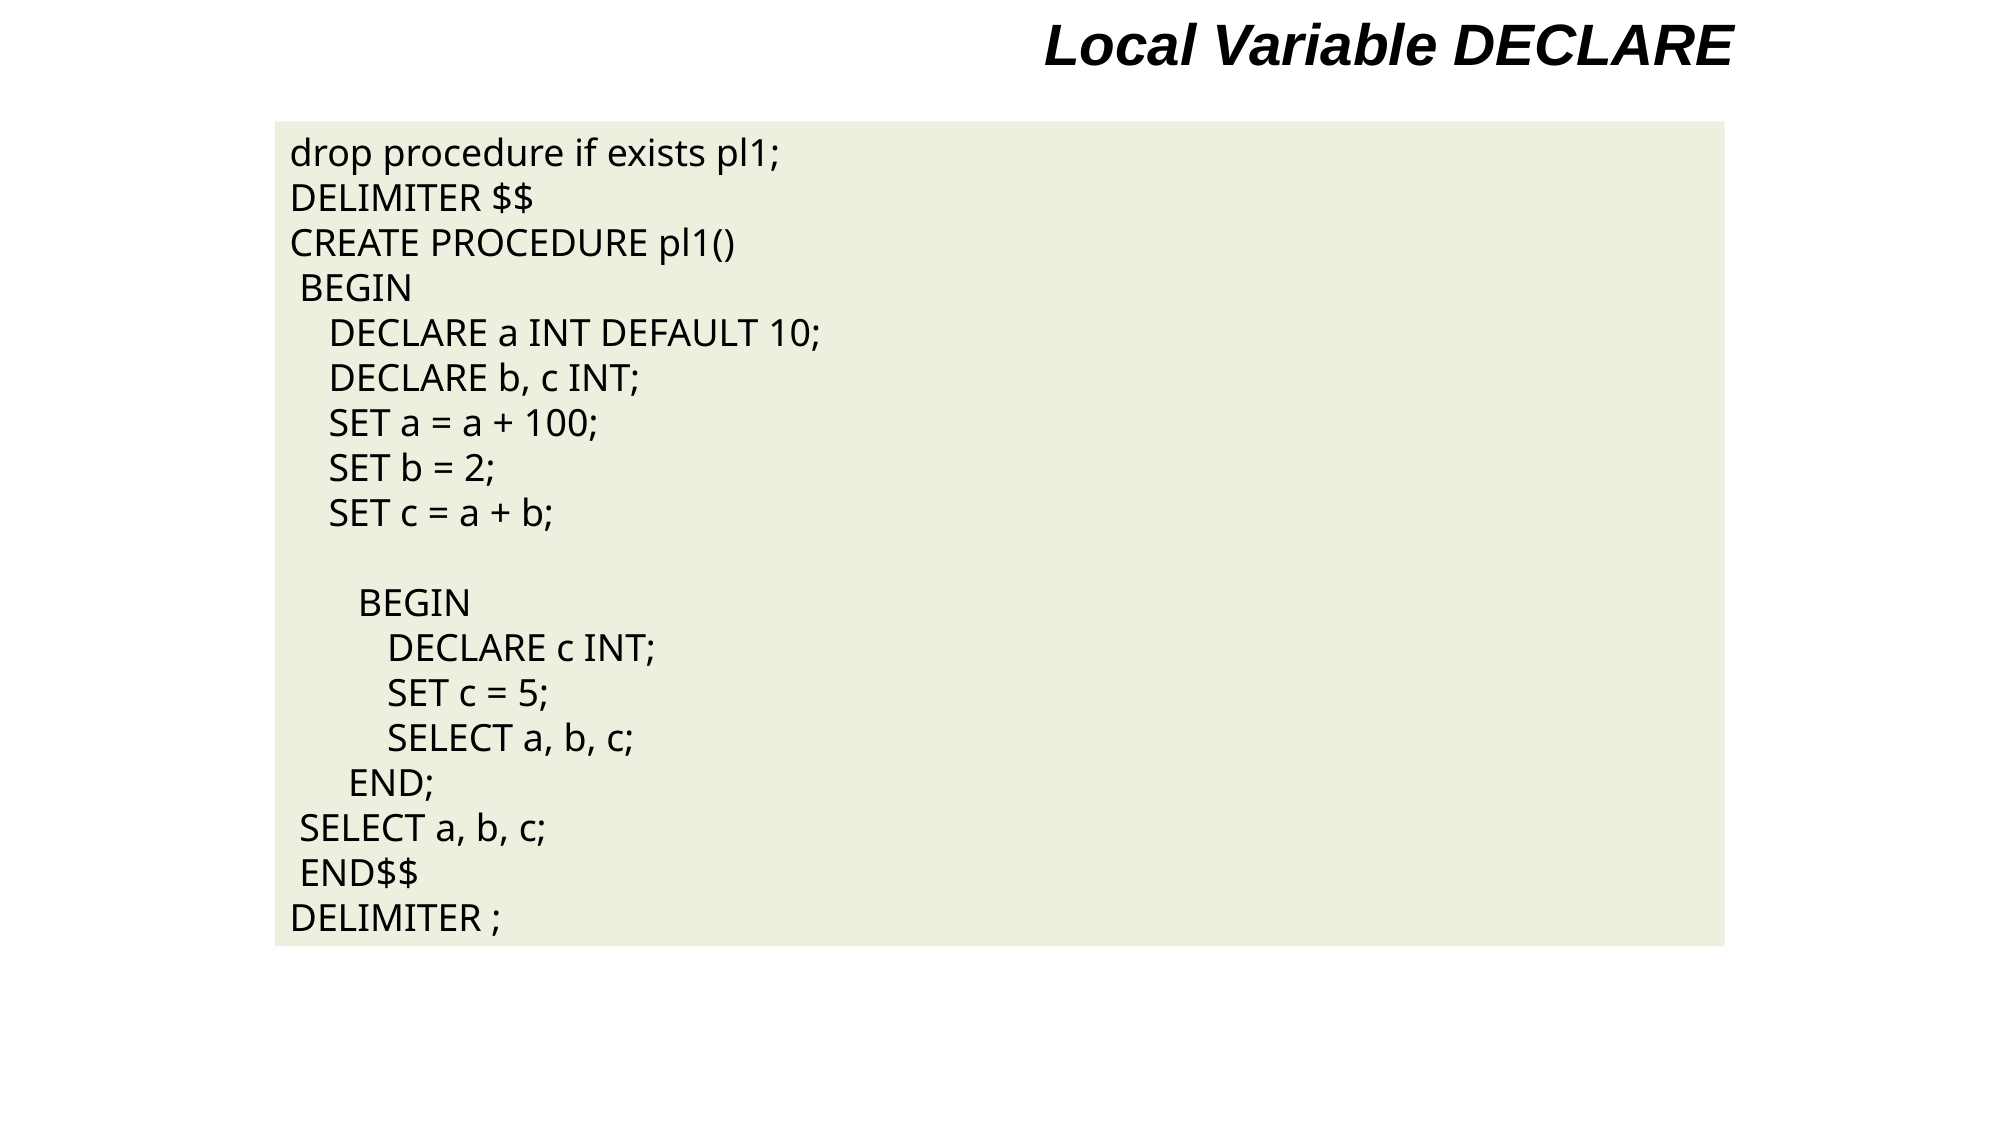

Local Variable DECLARE
drop procedure if exists pl1;
DELIMITER $$
CREATE PROCEDURE pl1()
 BEGIN
 DECLARE a INT DEFAULT 10;
 DECLARE b, c INT;
 SET a = a + 100;
 SET b = 2;
 SET c = a + b;
 BEGIN
 DECLARE c INT;
 SET c = 5;
 SELECT a, b, c;
 END;
 SELECT a, b, c;
 END$$
DELIMITER ;